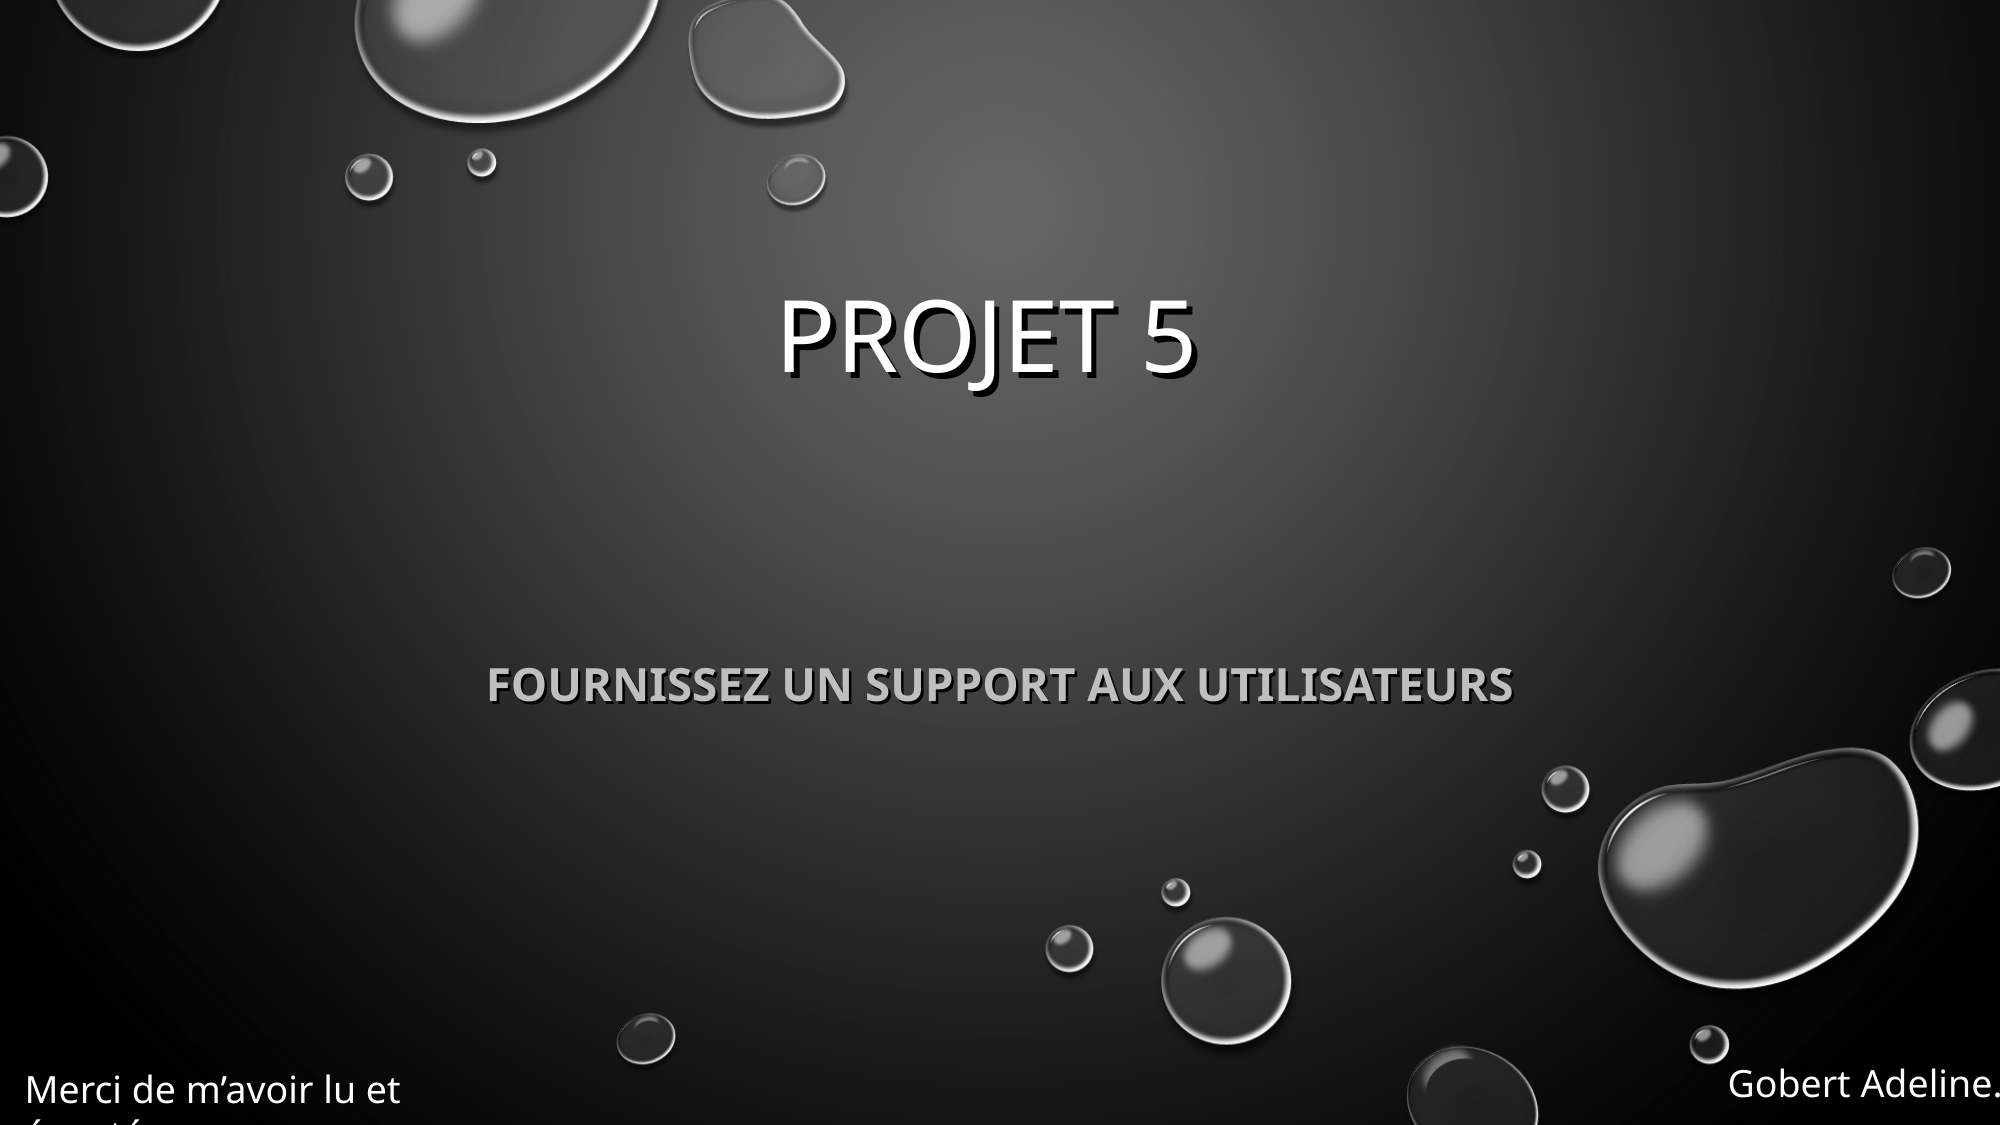

# Projet 5
Fournissez un support aux utilisateurs
Gobert Adeline.
Merci de m’avoir lu et écouté